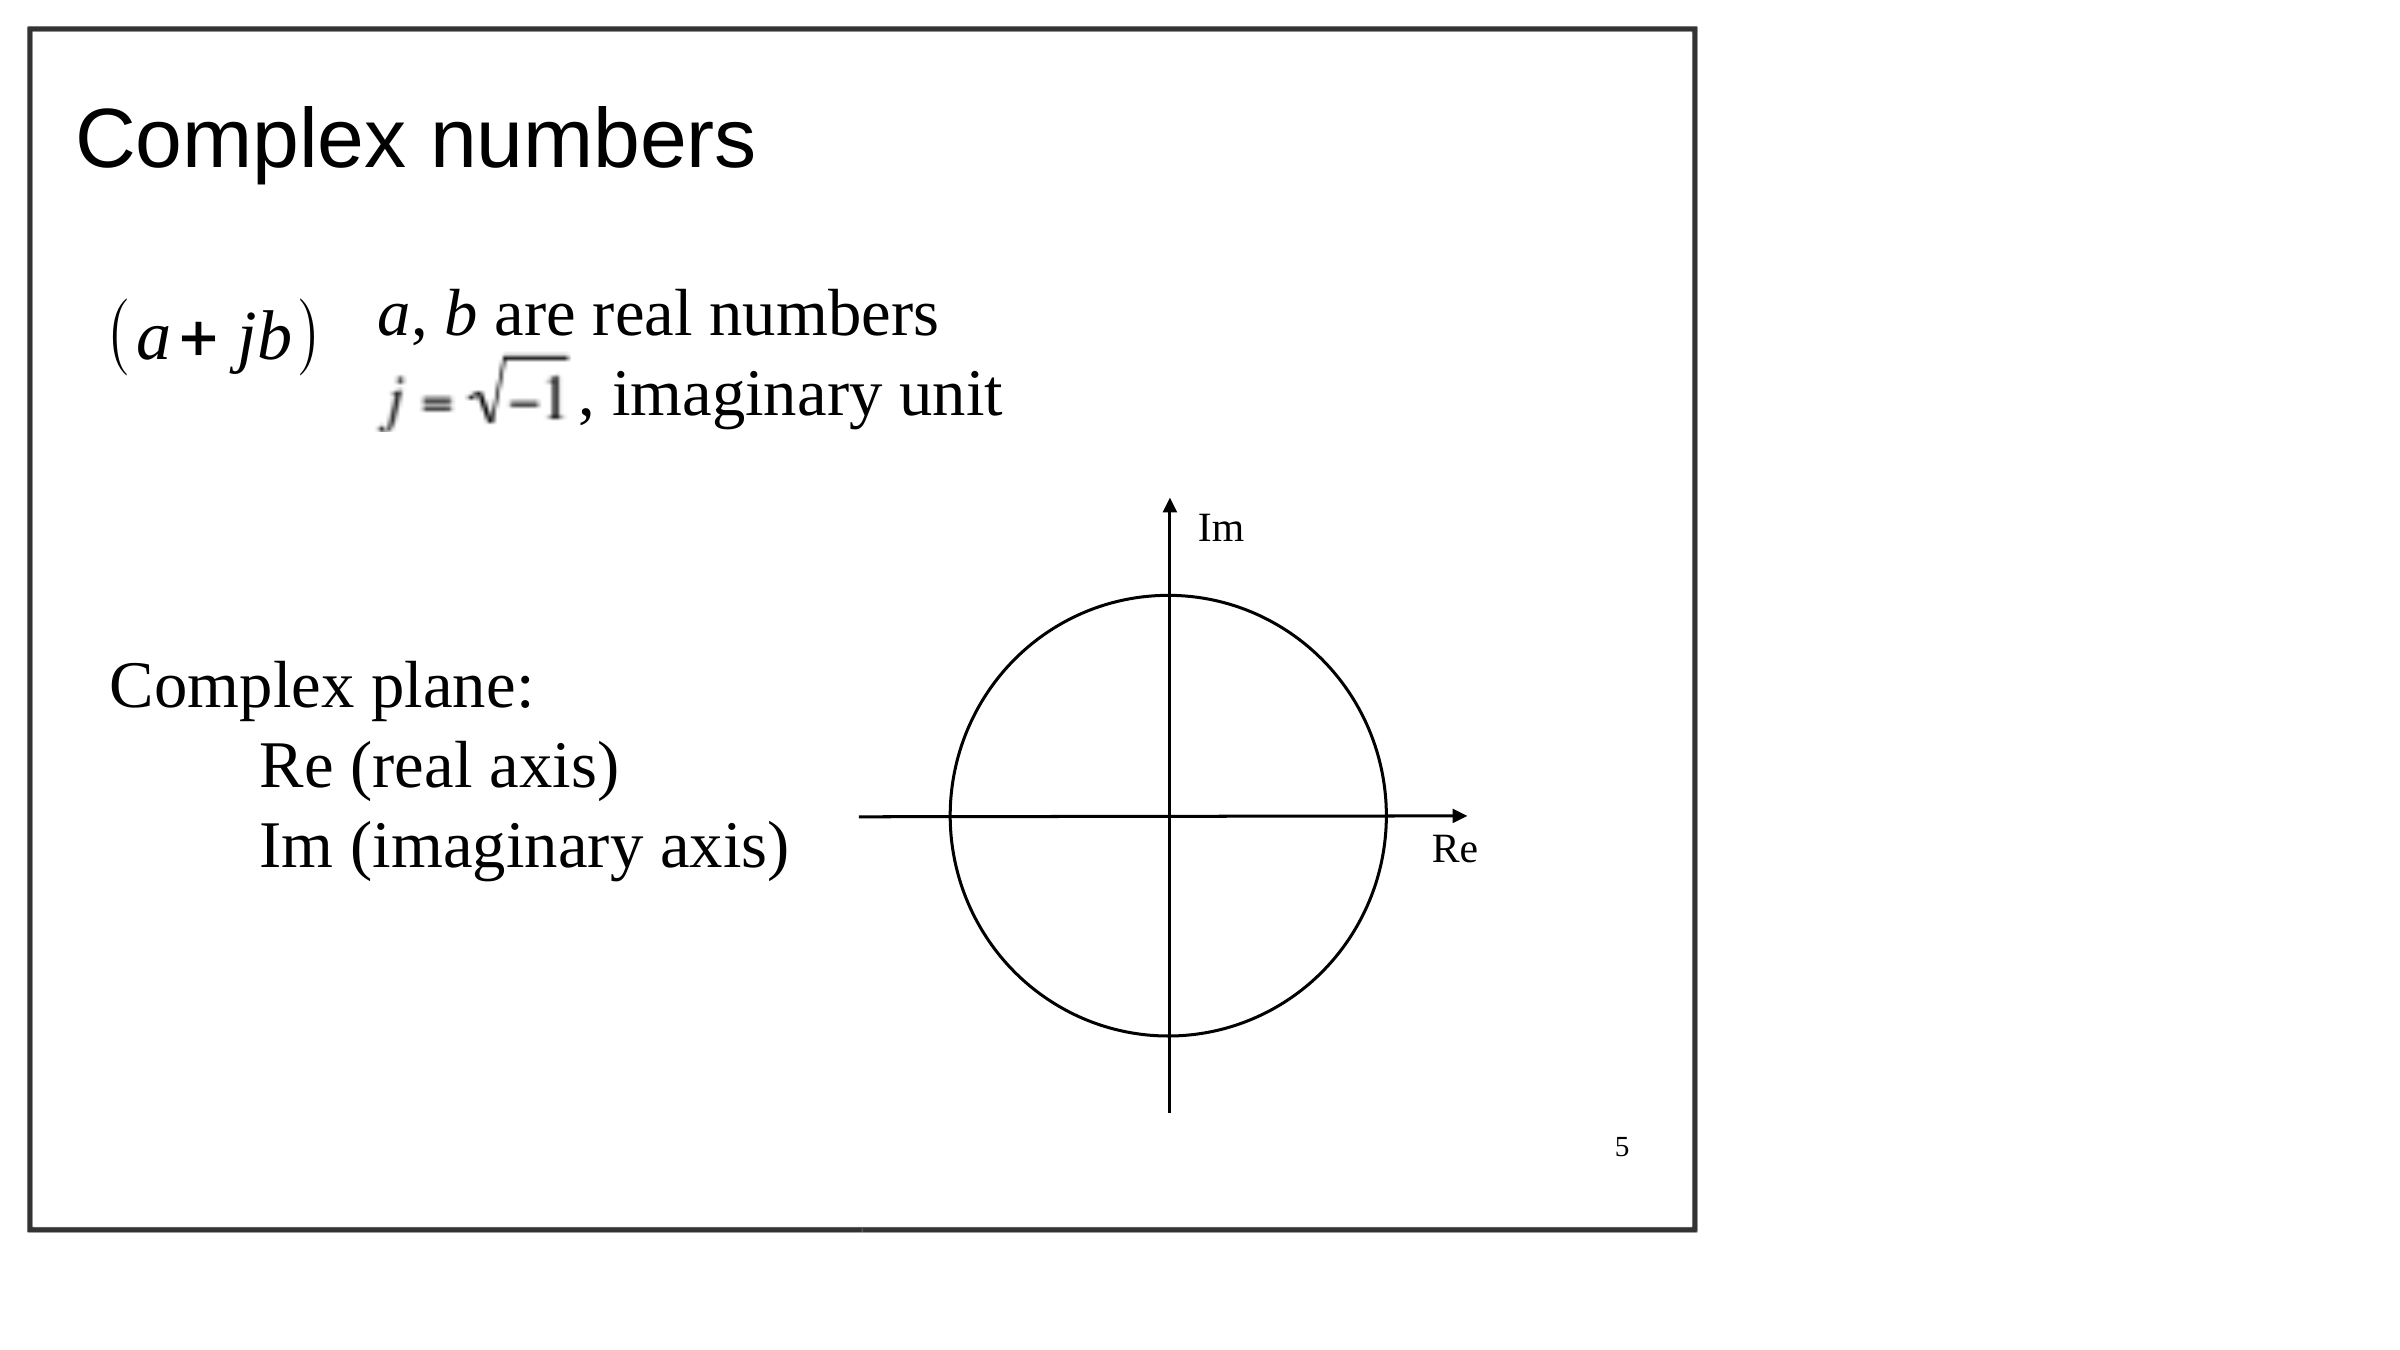

# Complex numbers
a, b are real numbers
 , imaginary unit
Im
Complex plane:
	Re (real axis)
	Im (imaginary axis)
Re
5